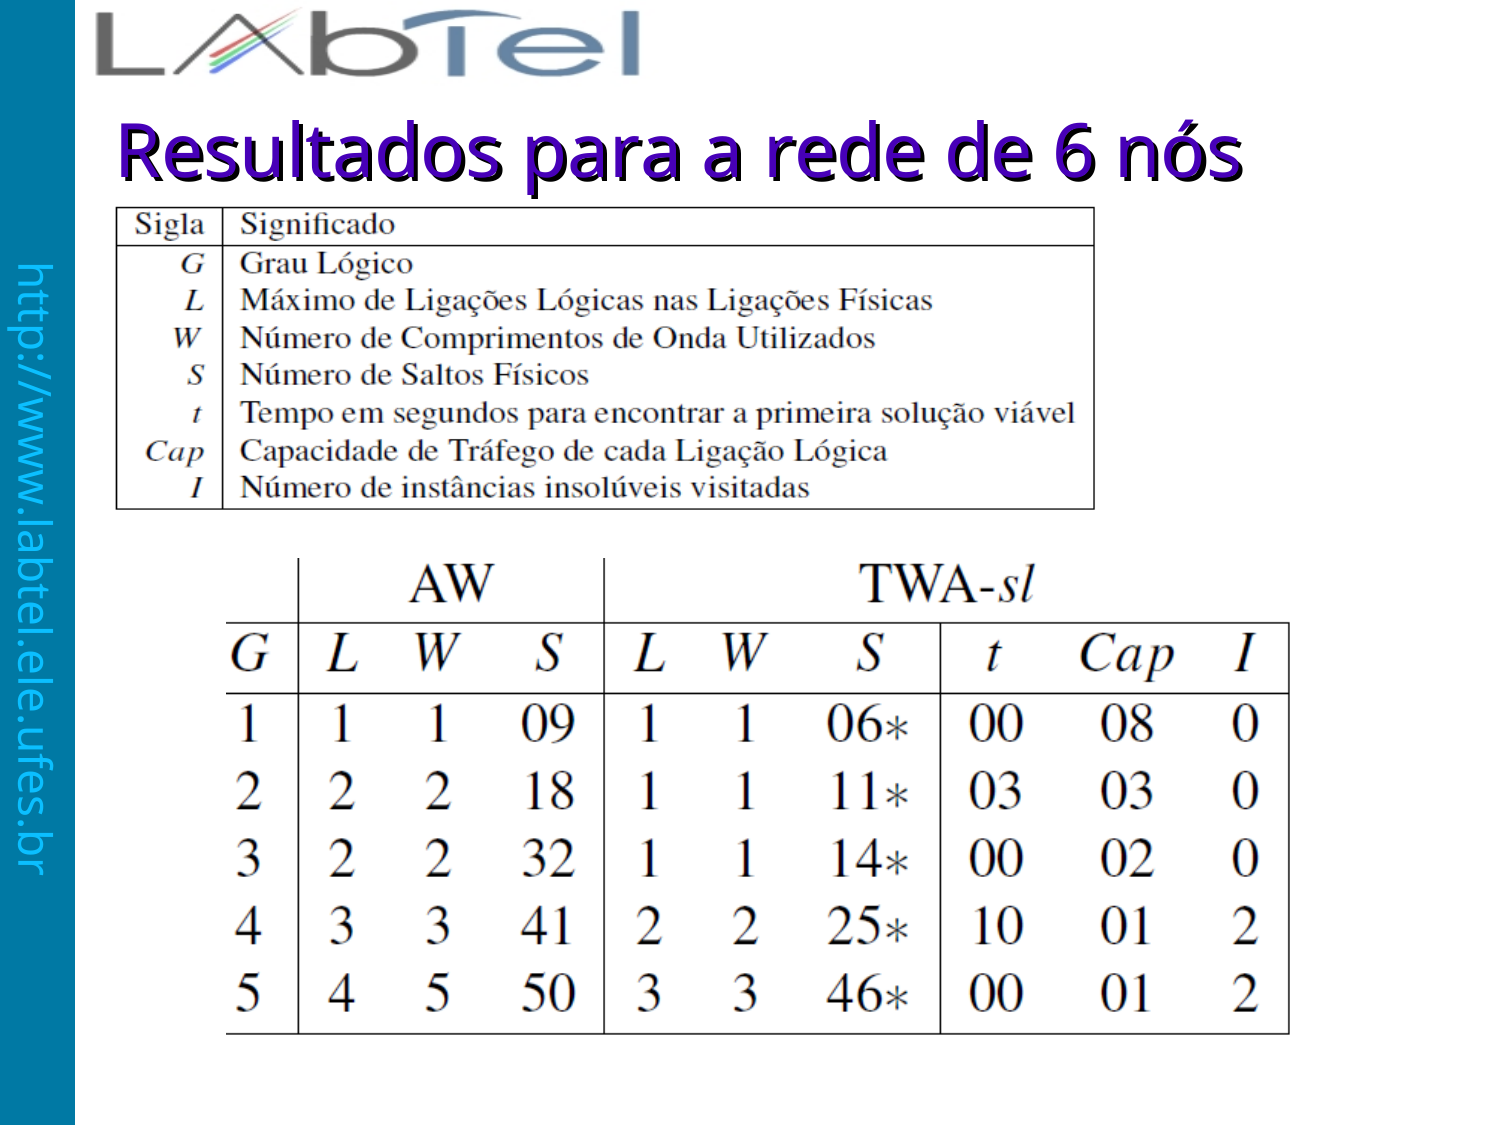

# Resultados para a rede de 6 nós